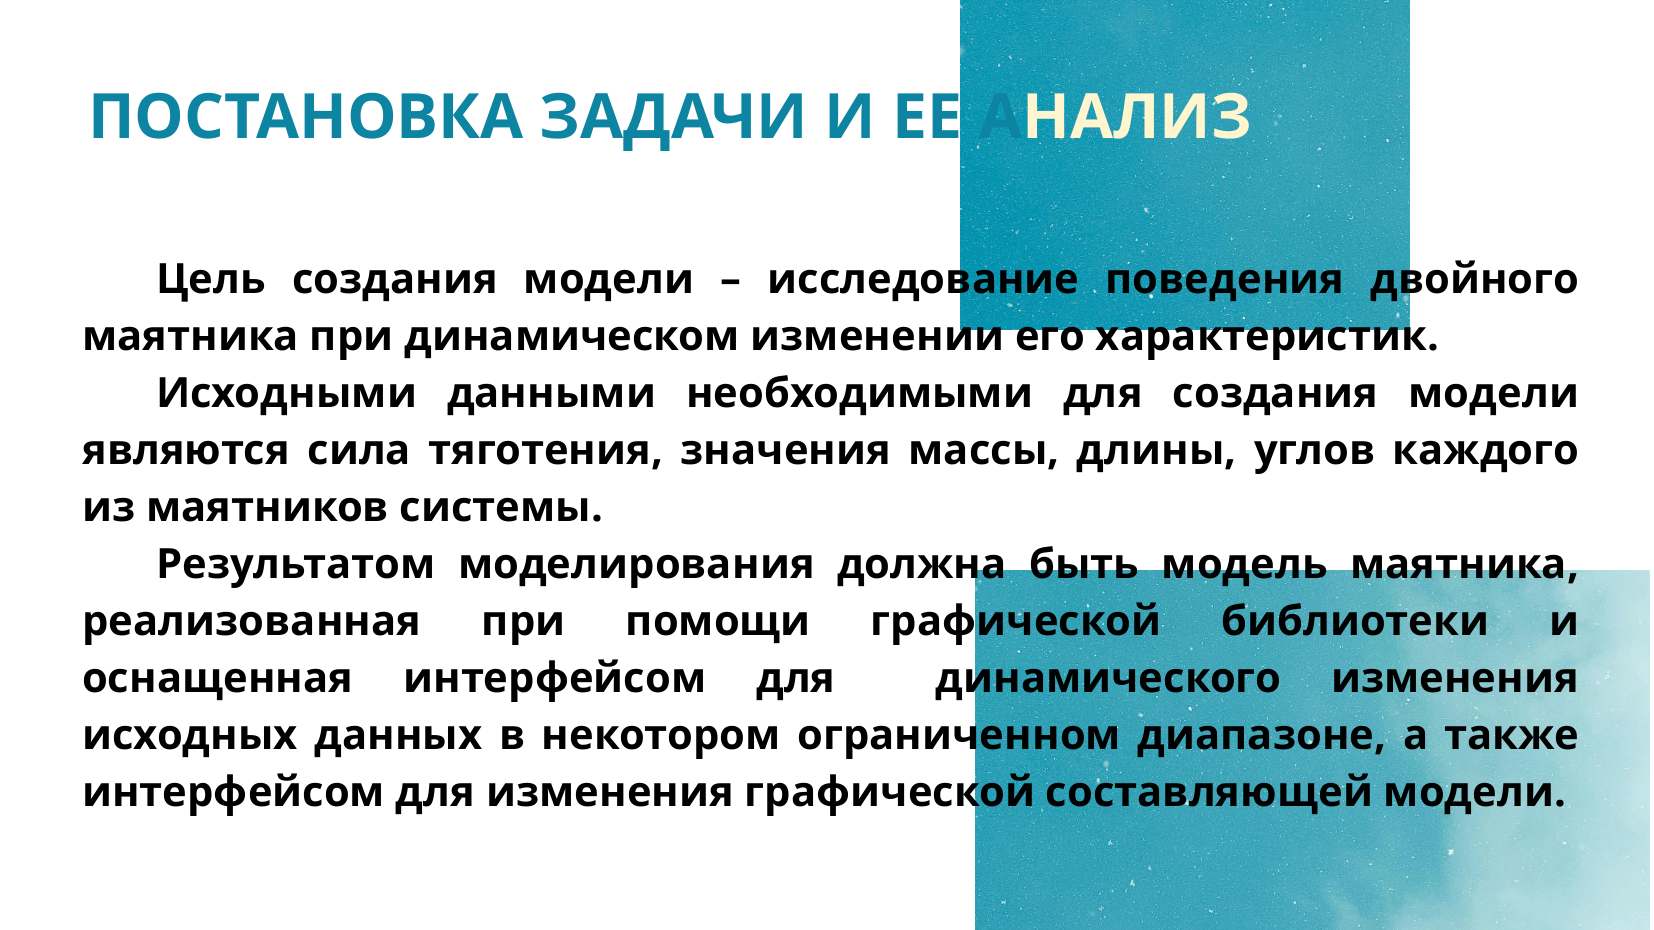

# ПОСТАНОВКА ЗАДАЧИ И ЕЕ АНАЛИЗ
	Цель создания модели – исследование поведения двойного маятника при динамическом изменении его характеристик.
	Исходными данными необходимыми для создания модели являются сила тяготения, значения массы, длины, углов каждого из маятников системы.
	Результатом моделирования должна быть модель маятника, реализованная при помощи графической библиотеки и оснащенная интерфейсом для динамического изменения исходных данных в некотором ограниченном диапазоне, а также интерфейсом для изменения графической составляющей модели.